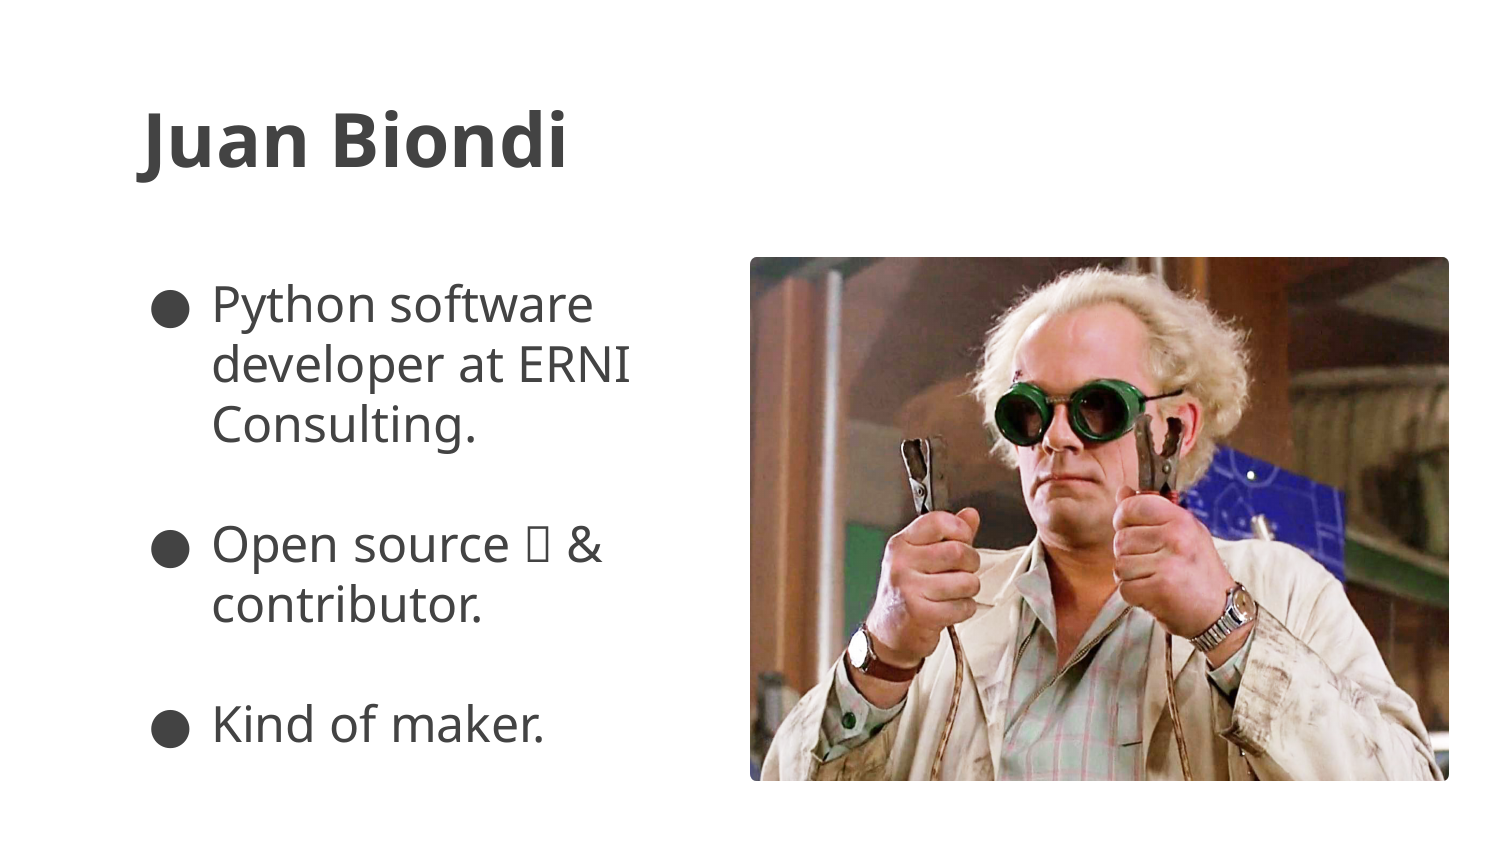

Juan Biondi
Python software developer at ERNI Consulting.
Open source 💓 & contributor.
Kind of maker.